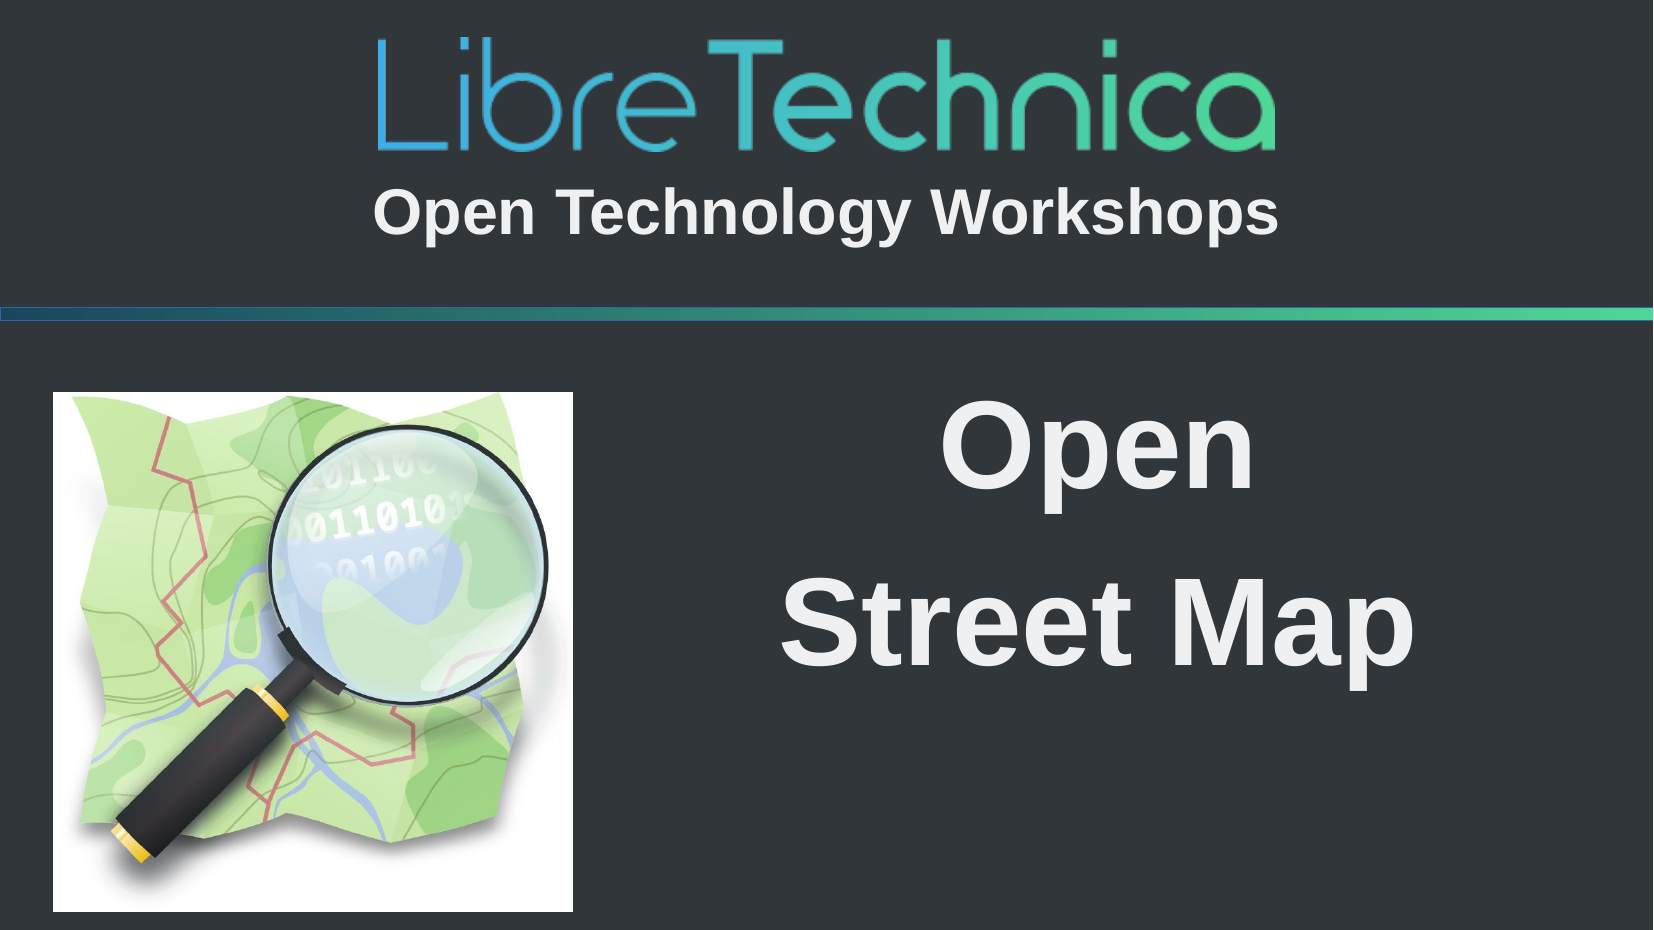

# Open Technology Workshops
Open
Street Map